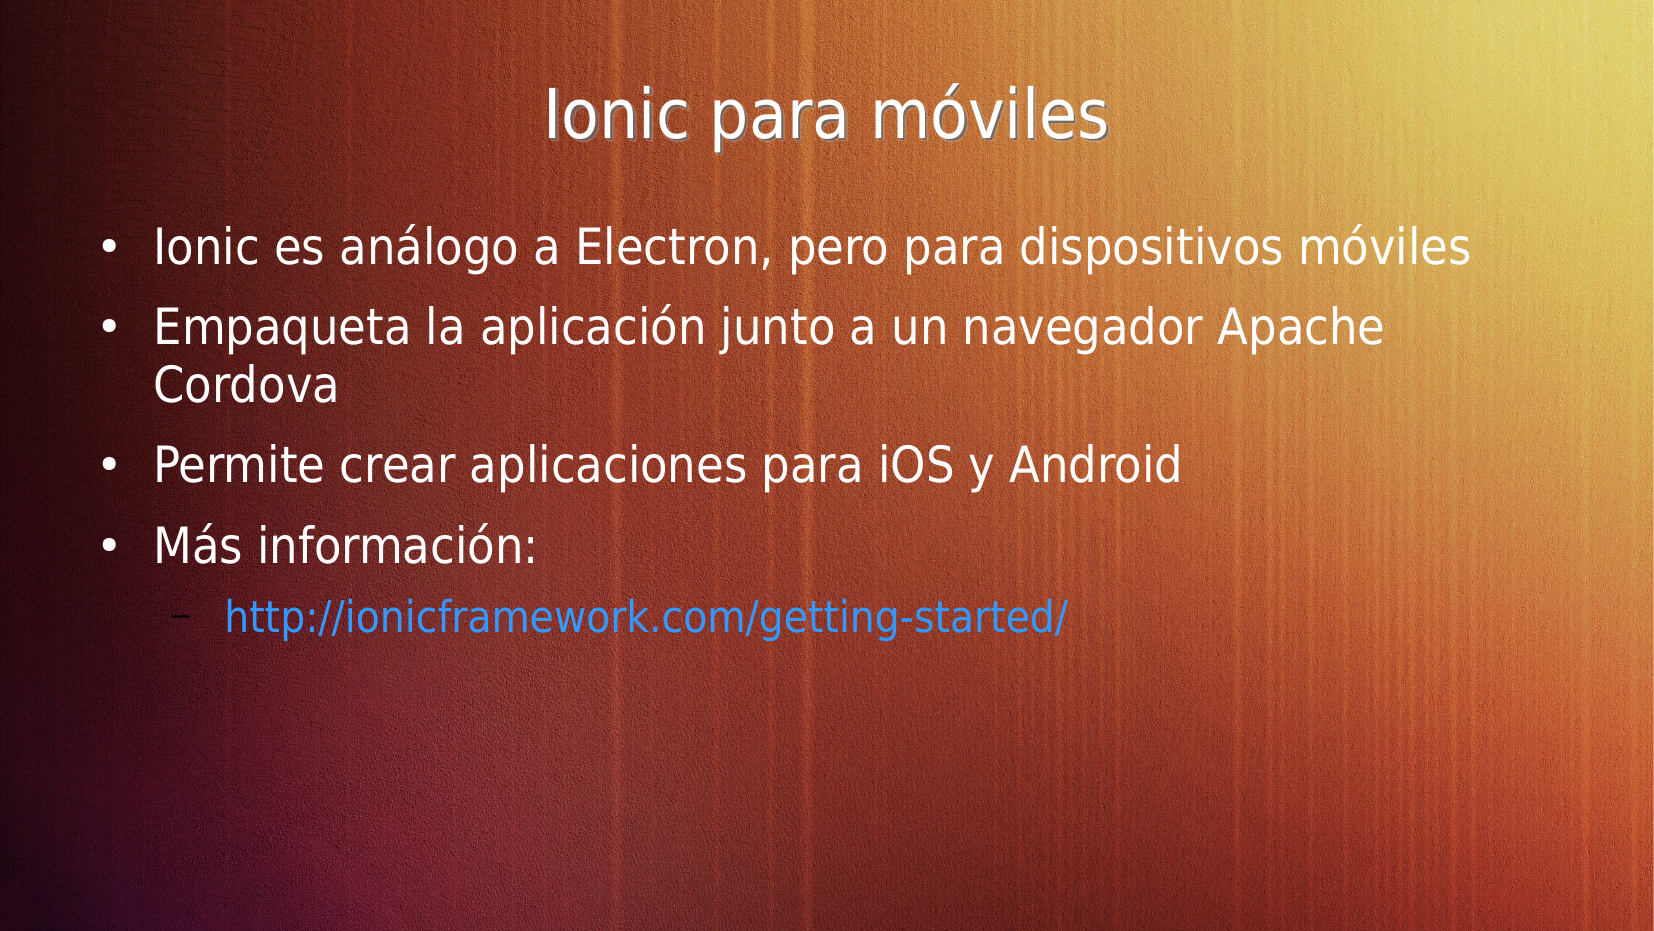

# Ionic para móviles
Ionic es análogo a Electron, pero para dispositivos móviles
Empaqueta la aplicación junto a un navegador Apache Cordova
Permite crear aplicaciones para iOS y Android
Más información:
http://ionicframework.com/getting-started/